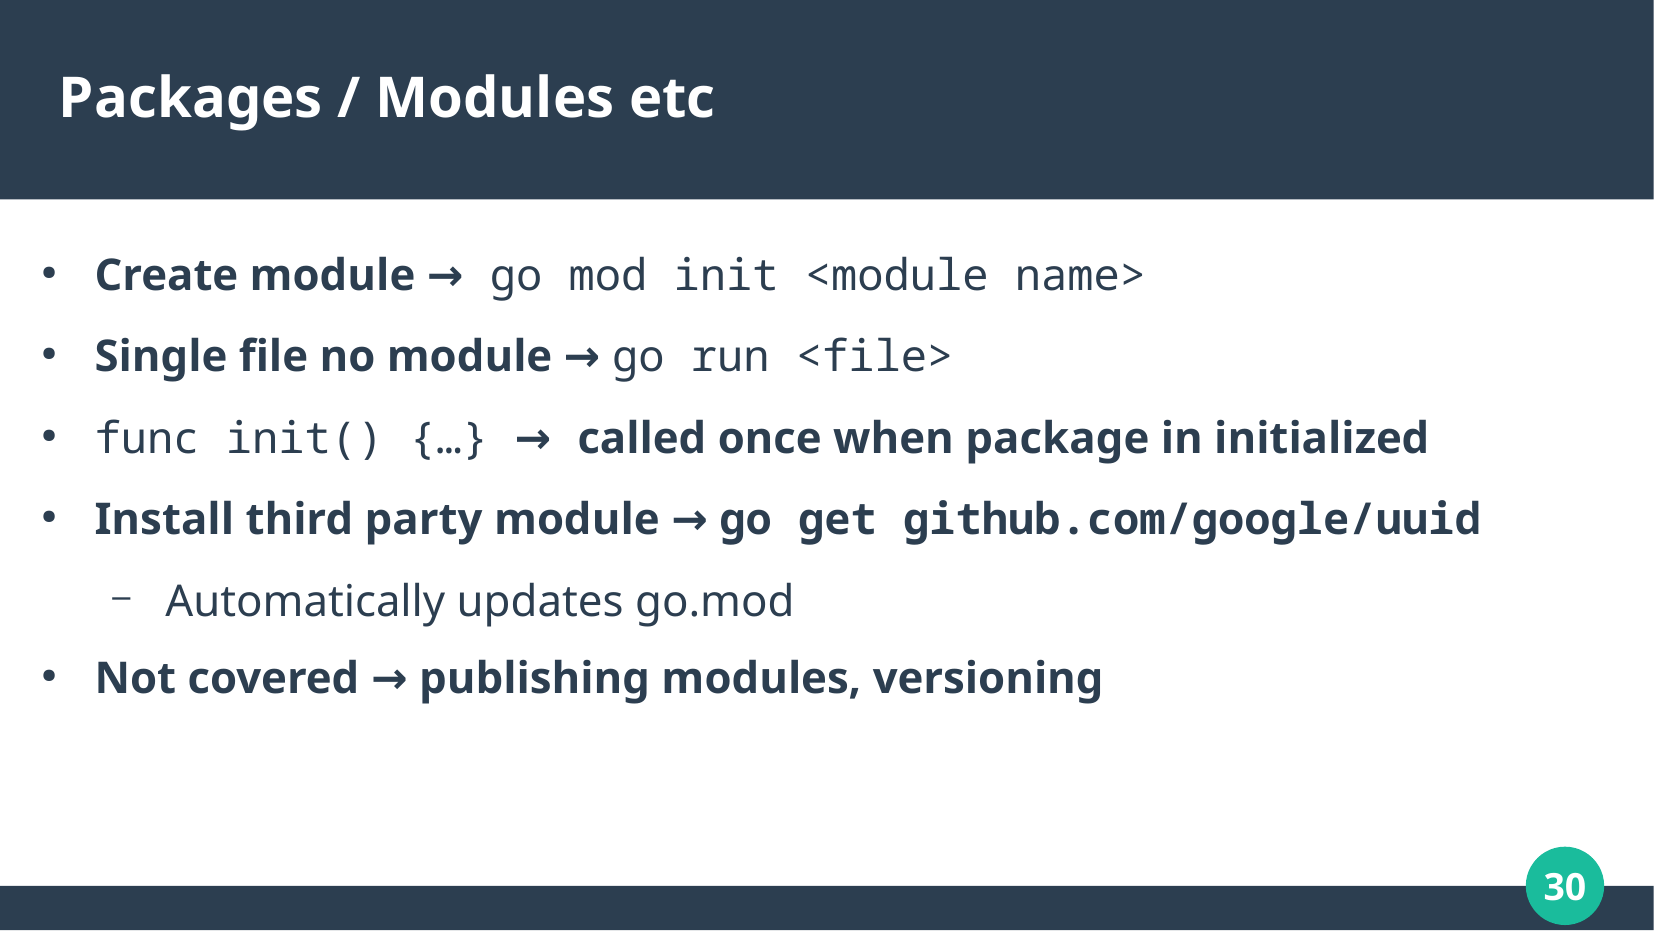

# Packages / Modules etc
Create module → go mod init <module name>
Single file no module → go run <file>
func init() {…} → called once when package in initialized
Install third party module → go get github.com/google/uuid
Automatically updates go.mod
Not covered → publishing modules, versioning